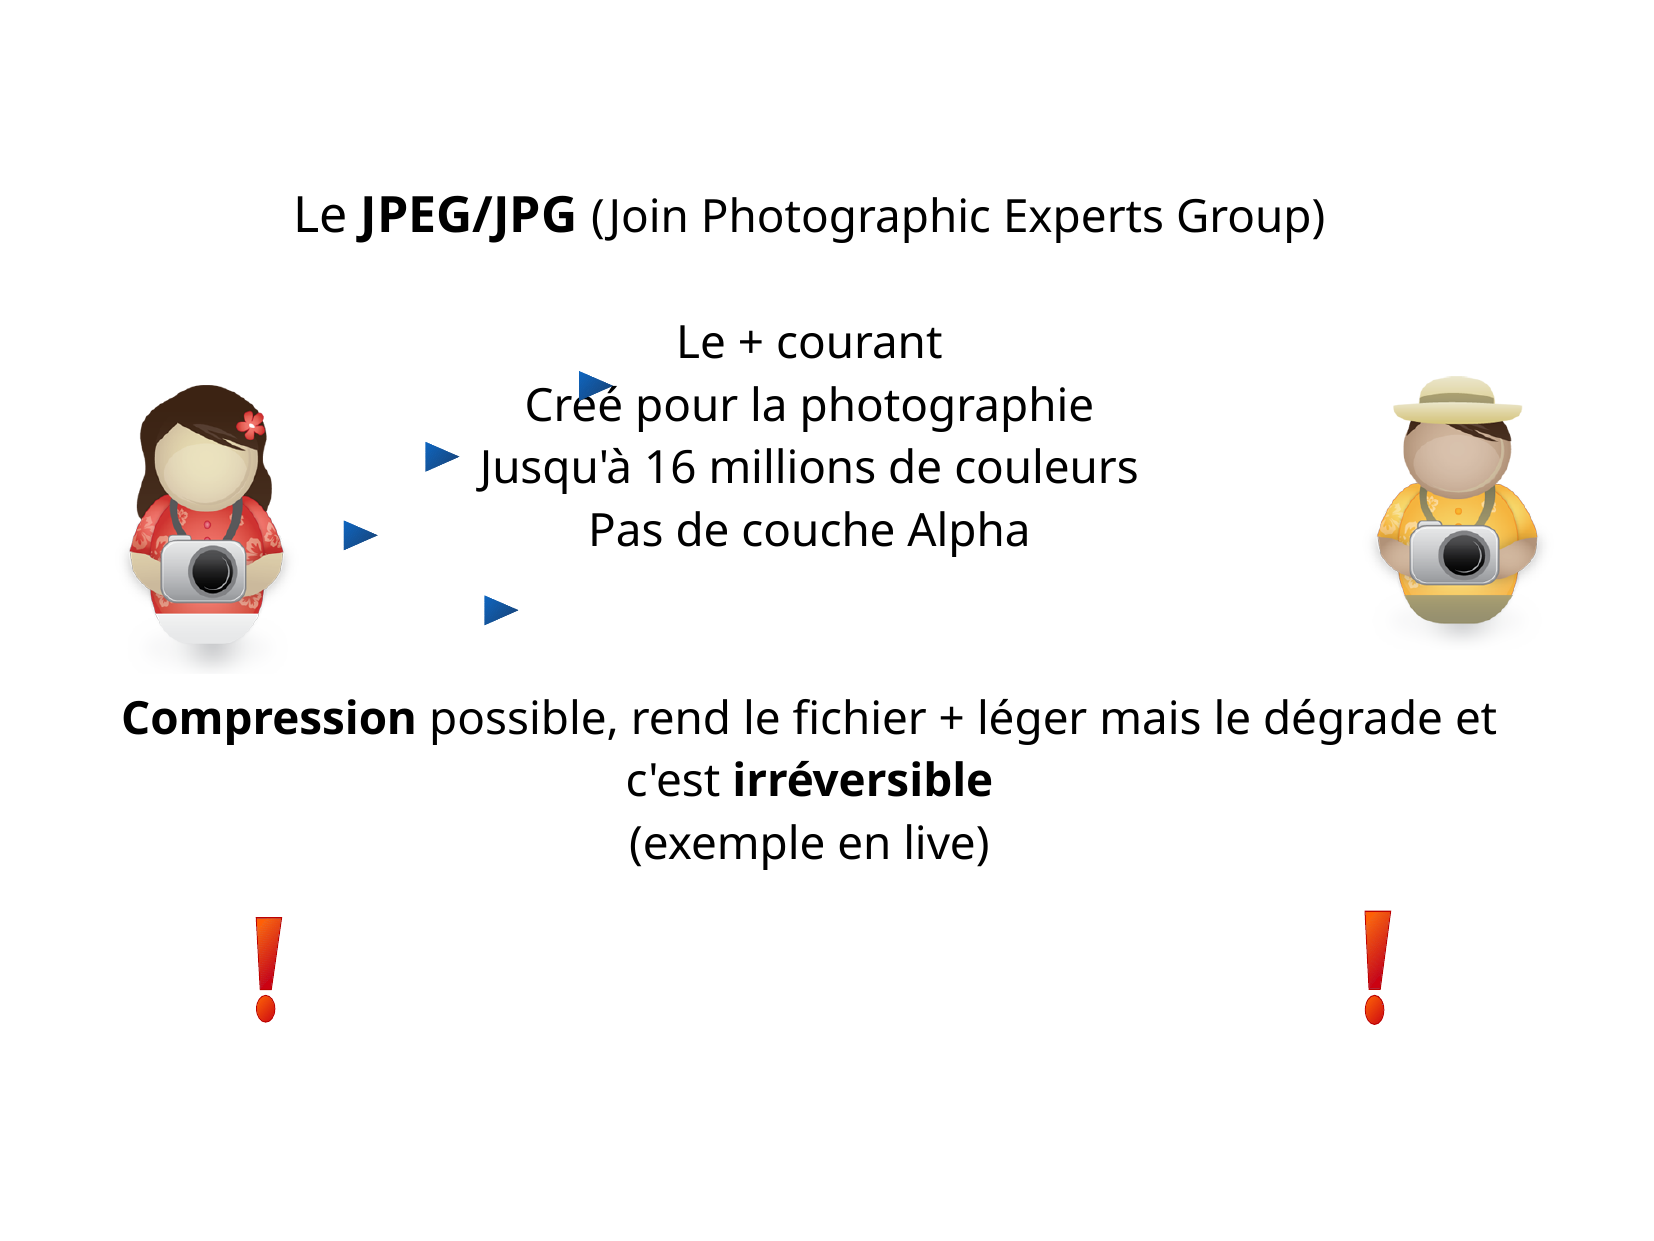

Le JPEG/JPG (Join Photographic Experts Group)
Le + courant
Créé pour la photographie
Jusqu'à 16 millions de couleurs
Pas de couche Alpha
Compression possible, rend le fichier + léger mais le dégrade et c'est irréversible
(exemple en live)